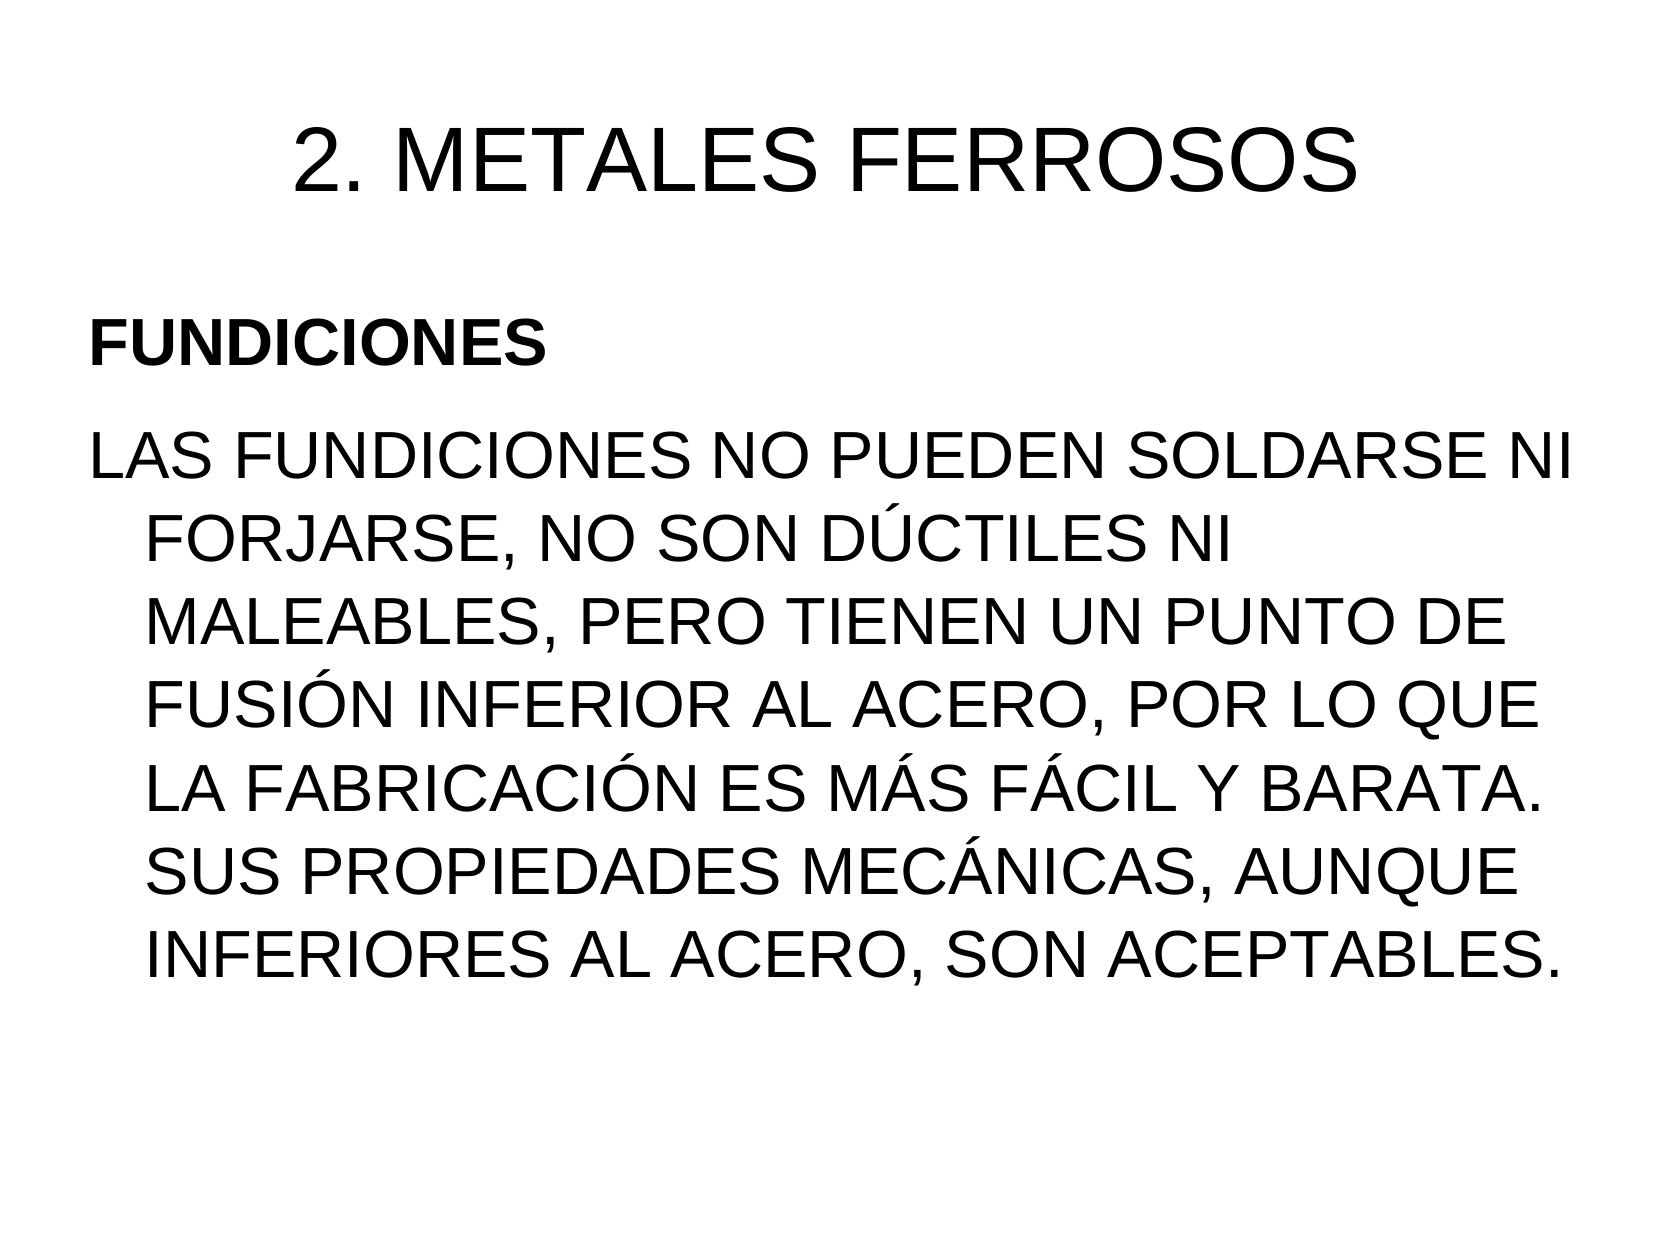

# 2. METALES FERROSOS
FUNDICIONES
LAS FUNDICIONES NO PUEDEN SOLDARSE NI FORJARSE, NO SON DÚCTILES NI MALEABLES, PERO TIENEN UN PUNTO DE FUSIÓN INFERIOR AL ACERO, POR LO QUE LA FABRICACIÓN ES MÁS FÁCIL Y BARATA. SUS PROPIEDADES MECÁNICAS, AUNQUE INFERIORES AL ACERO, SON ACEPTABLES.